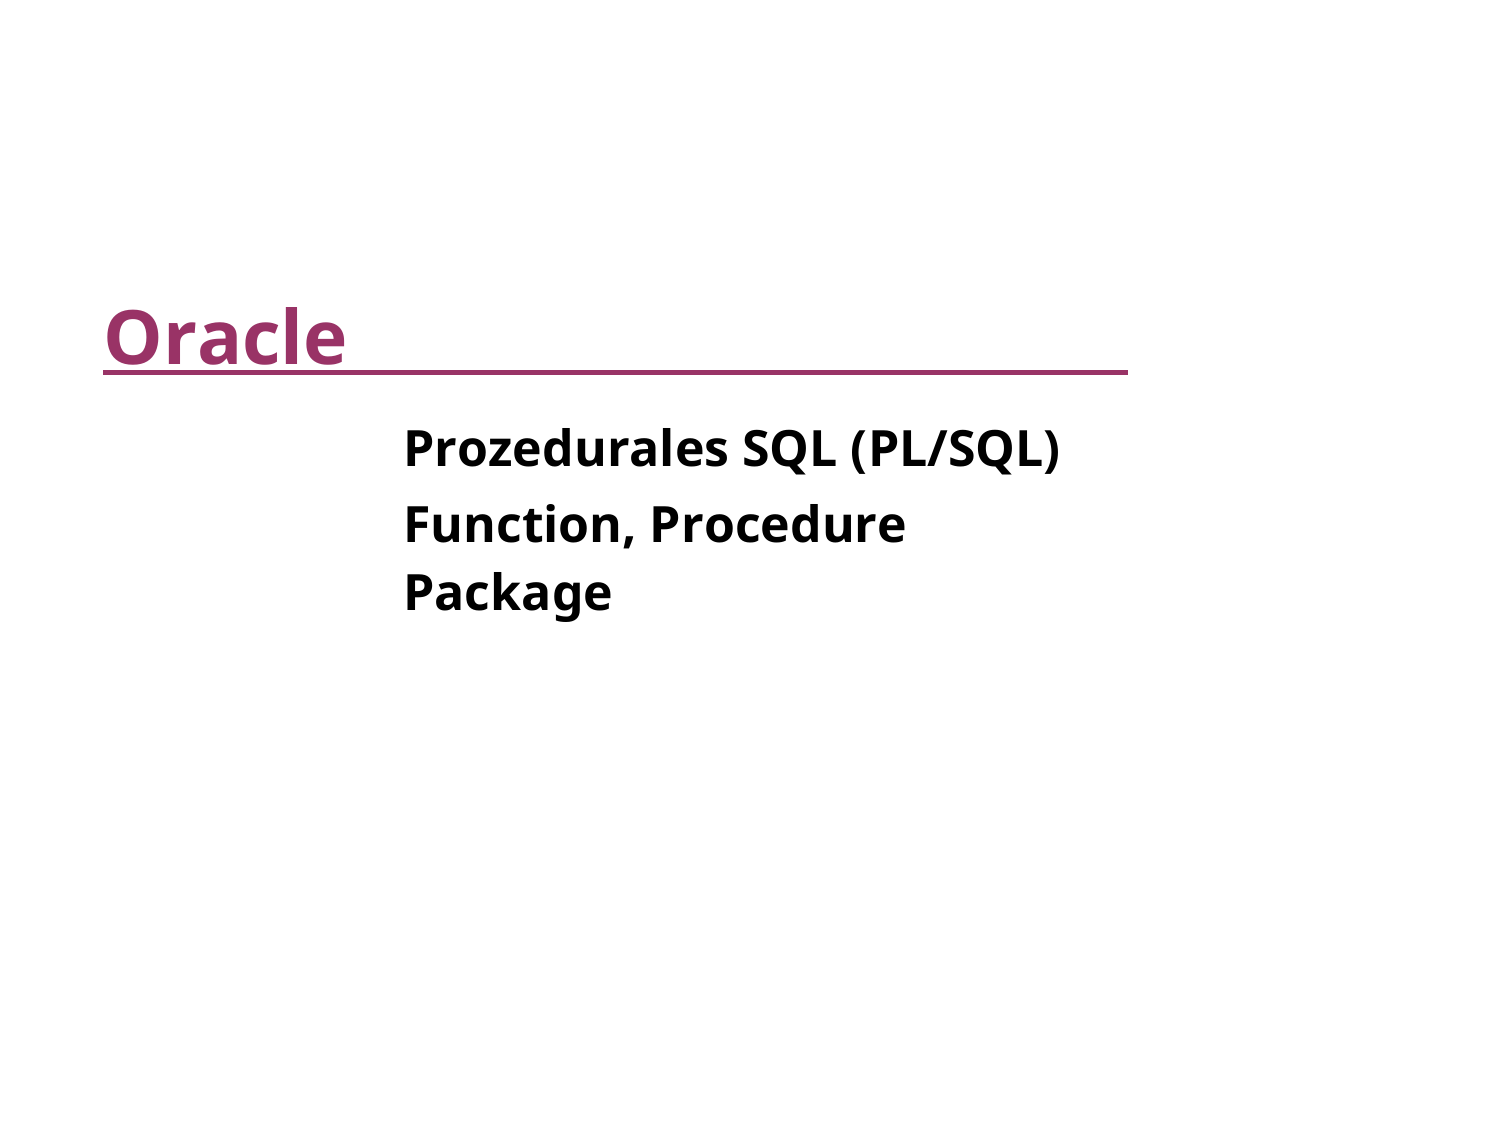

# Oracle Prozedurales SQL (PL/SQL) Function, Procedure Package